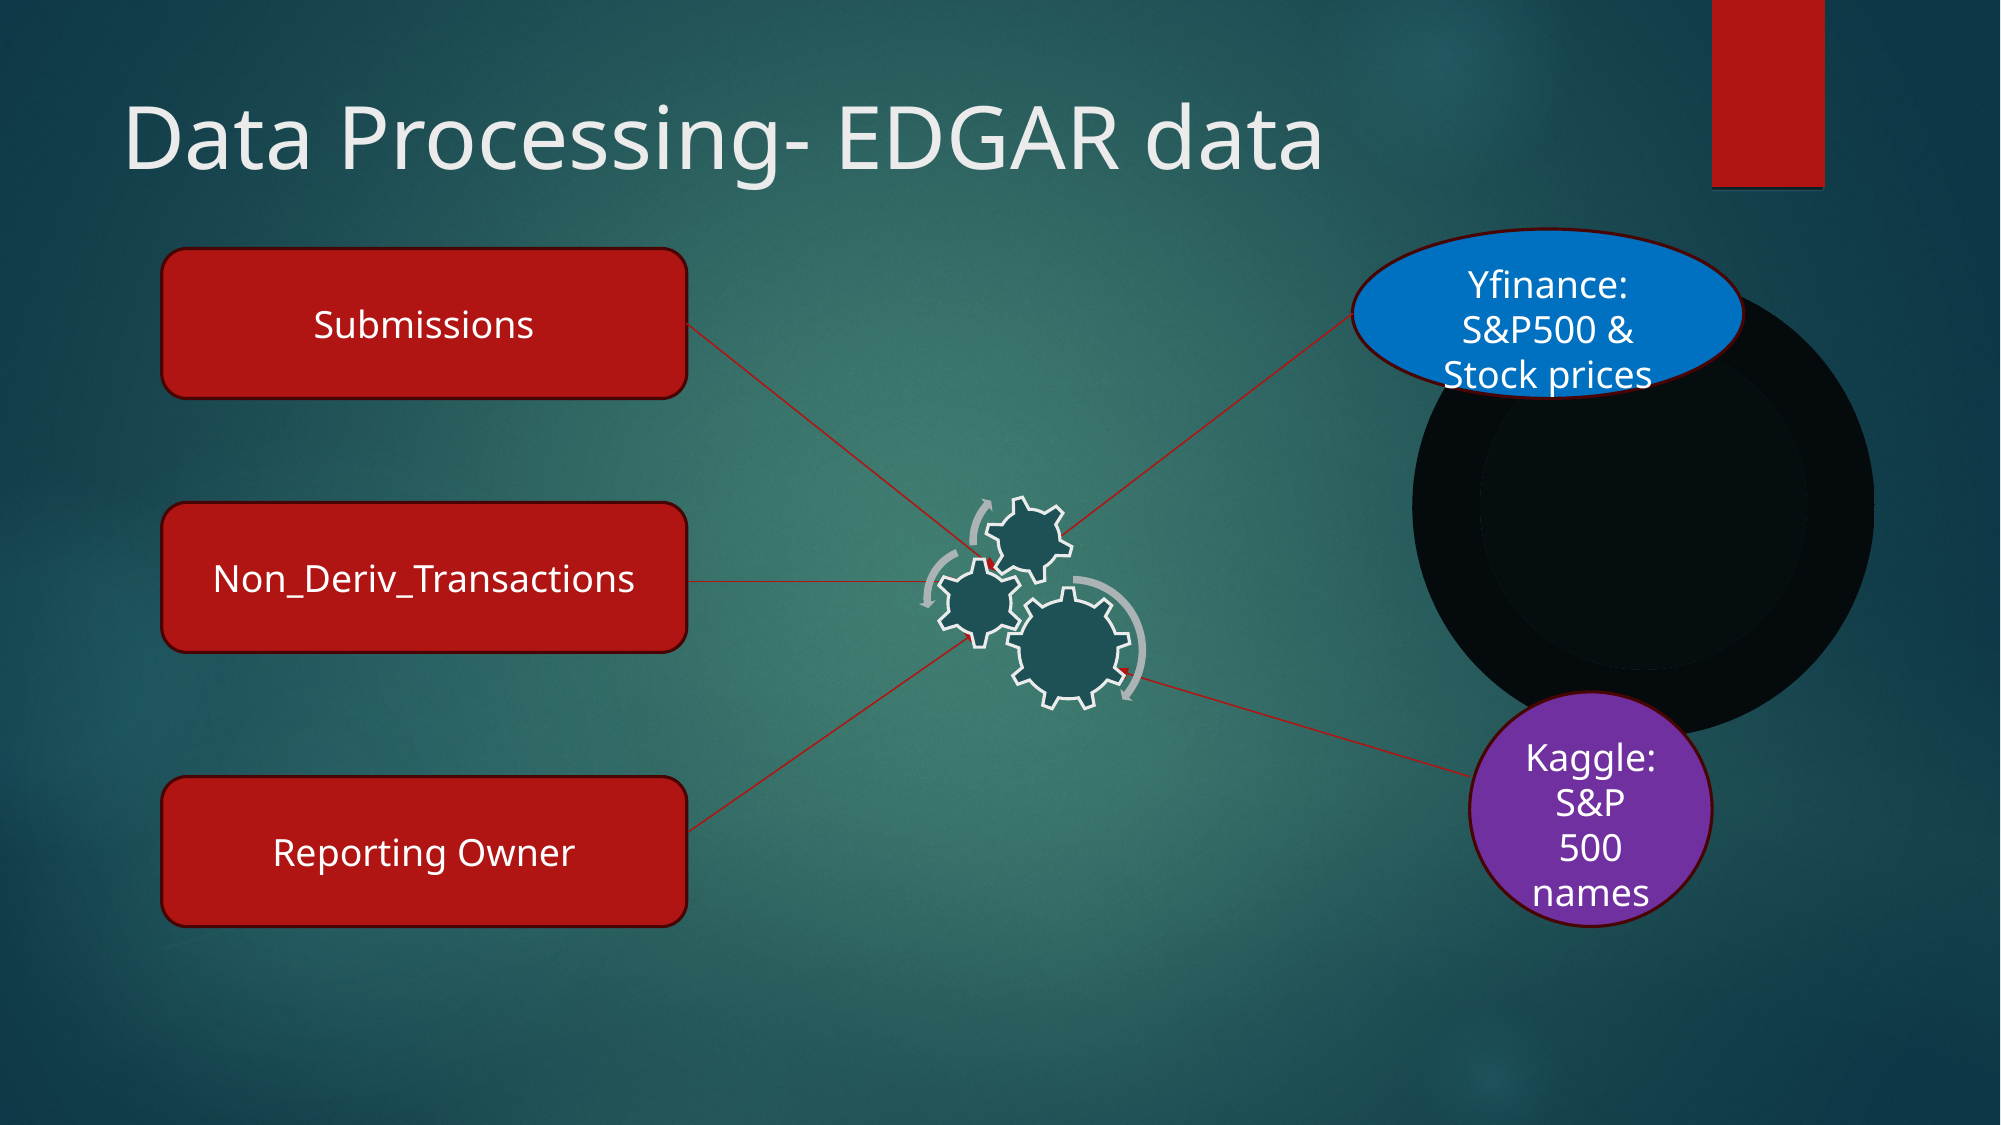

# Data Processing- EDGAR data
Yfinance:
S&P500 & Stock prices
Submissions
Non_Deriv_Transactions
Kaggle:
S&P 500 names
Reporting Owner